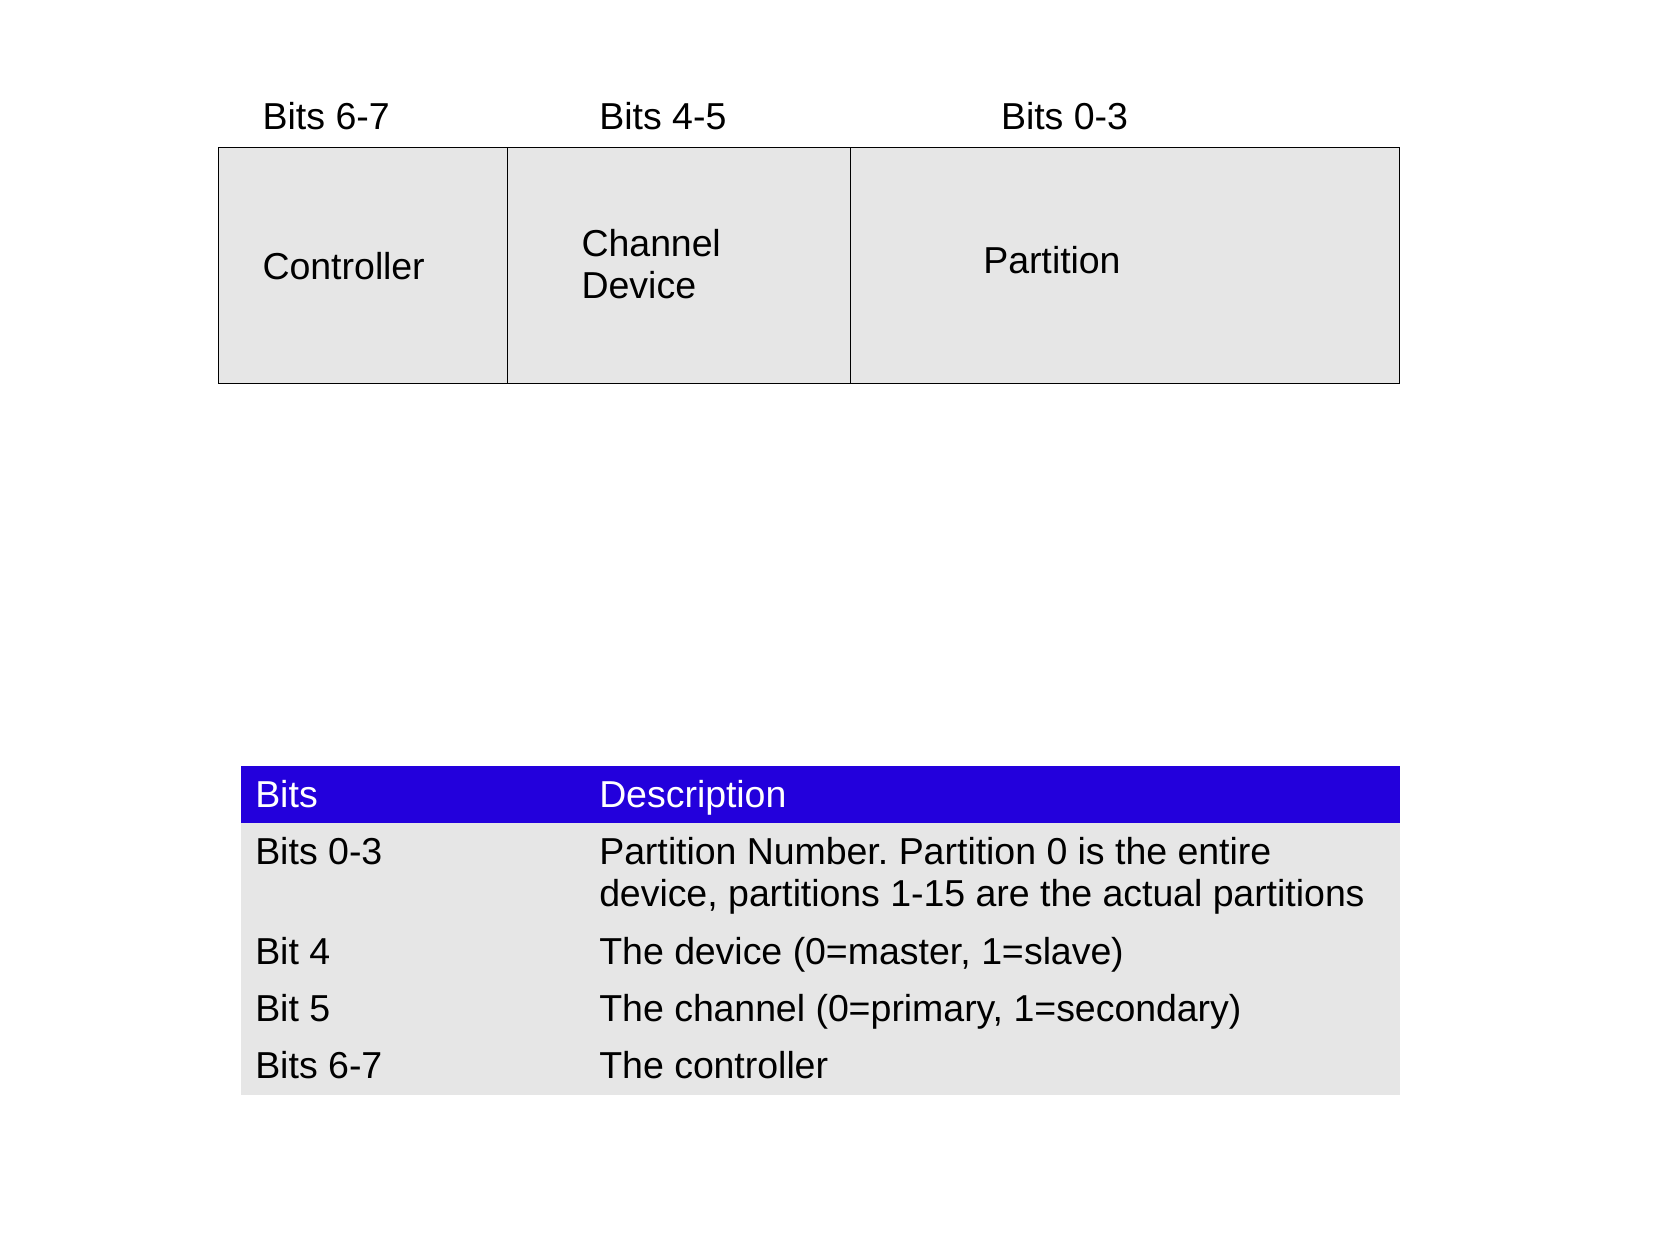

Bits 6-7
Bits 4-5
Bits 0-3
Channel
Device
Partition
Controller
| Bits | Description |
| --- | --- |
| Bits 0-3 | Partition Number. Partition 0 is the entire device, partitions 1-15 are the actual partitions |
| Bit 4 | The device (0=master, 1=slave) |
| Bit 5 | The channel (0=primary, 1=secondary) |
| Bits 6-7 | The controller |